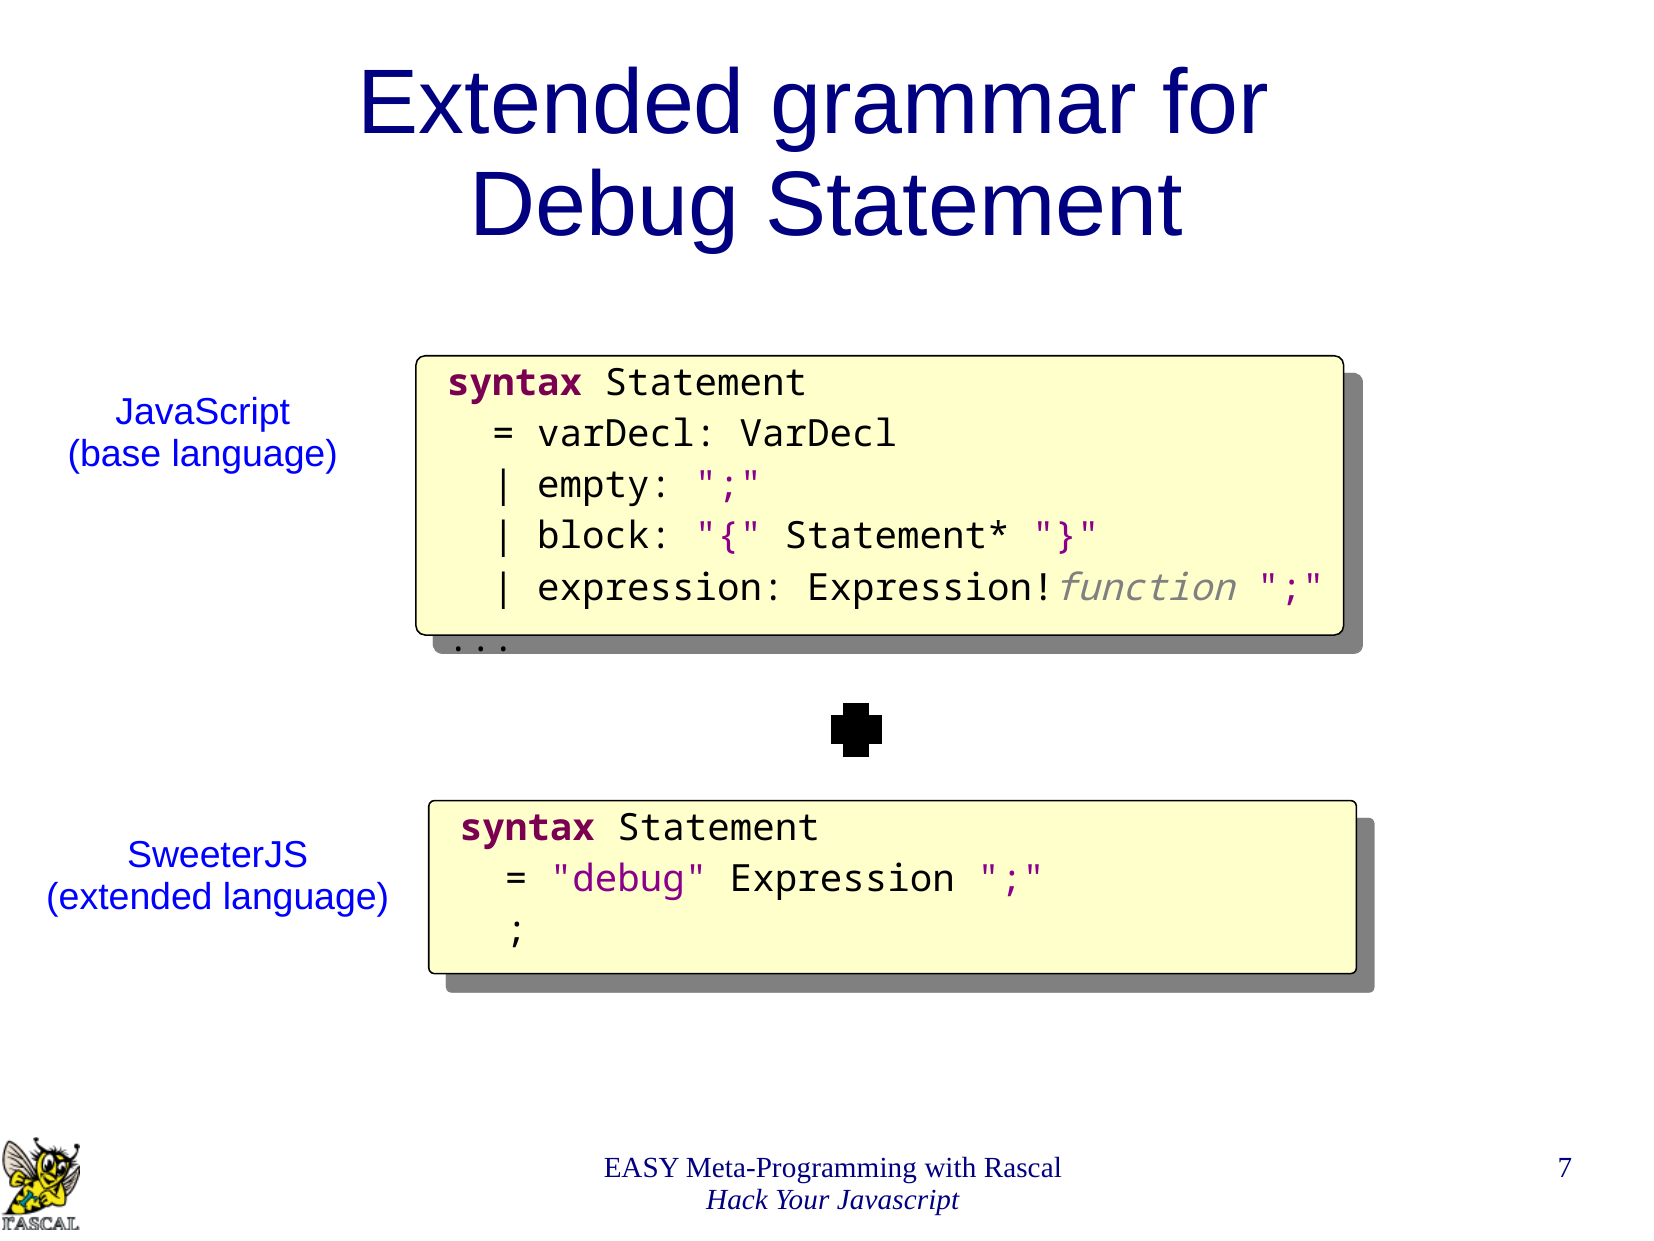

# Extended grammar for Debug Statement
syntax Statement
 = varDecl: VarDecl
 | empty: ";"
 | block: "{" Statement* "}"
 | expression: Expression!function ";"
...
JavaScript
(base language)
syntax Statement
 = "debug" Expression ";"
 ;
SweeterJS
(extended language)
7